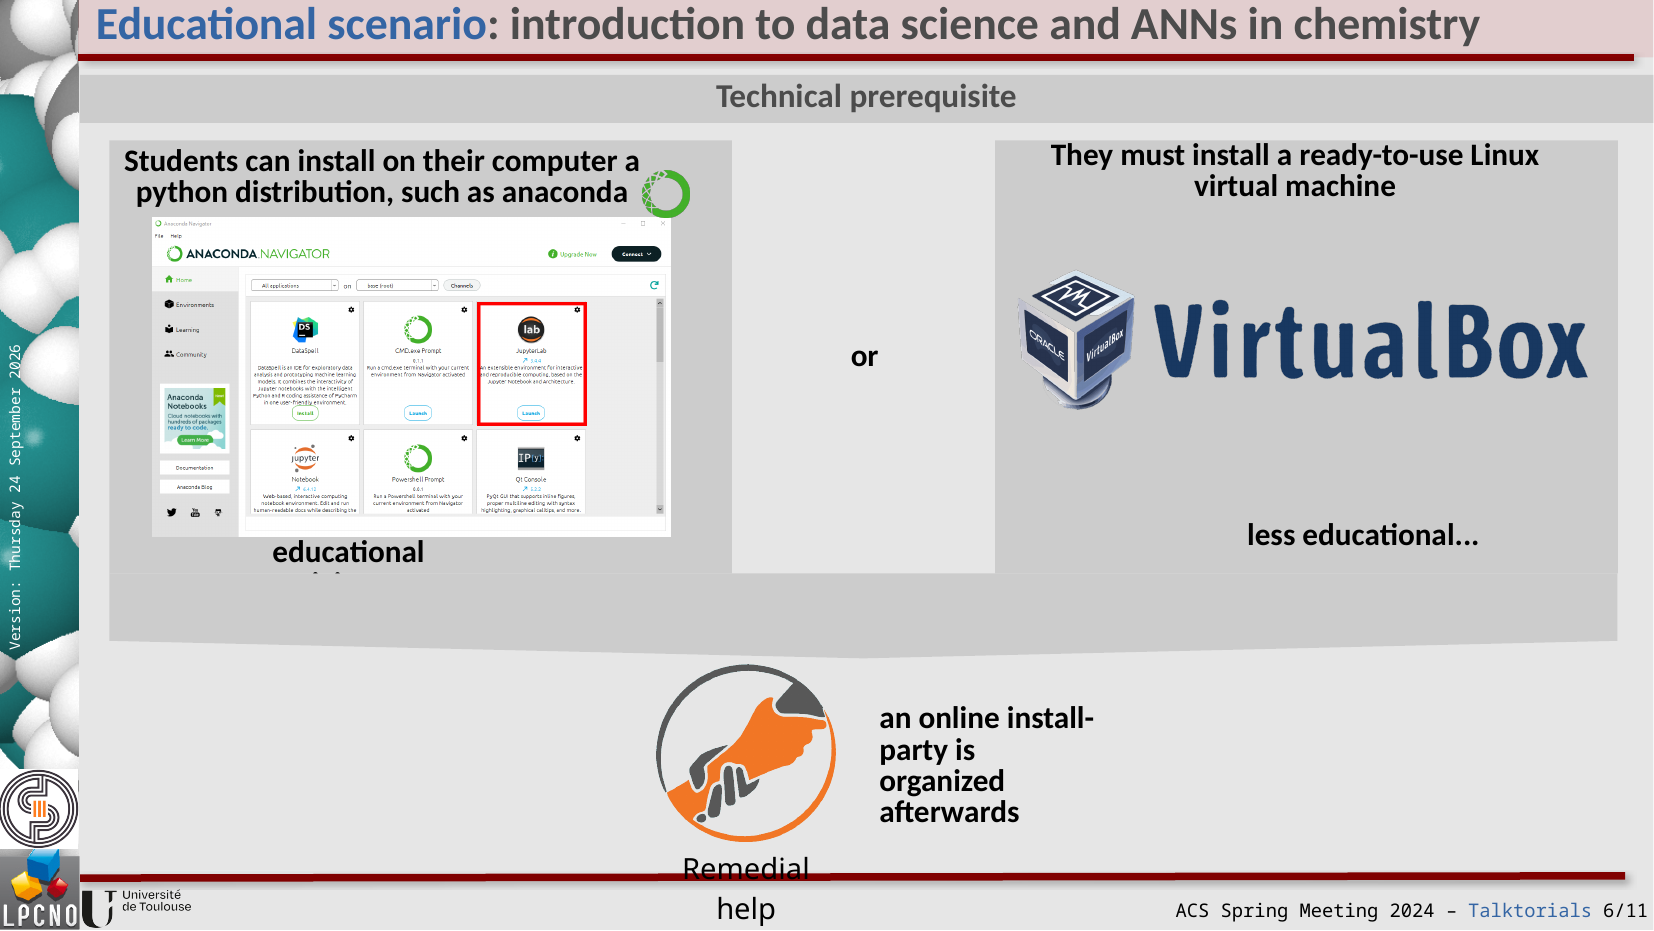

# Educational scenario: introduction to data science and ANNs in chemistry
Technical prerequisite
They must install a ready-to-use Linux virtual machine
Students can install on their computer a python distribution, such as anaconda
or
less educational...
educational activity
Remedial help
an online install-party is organized afterwards